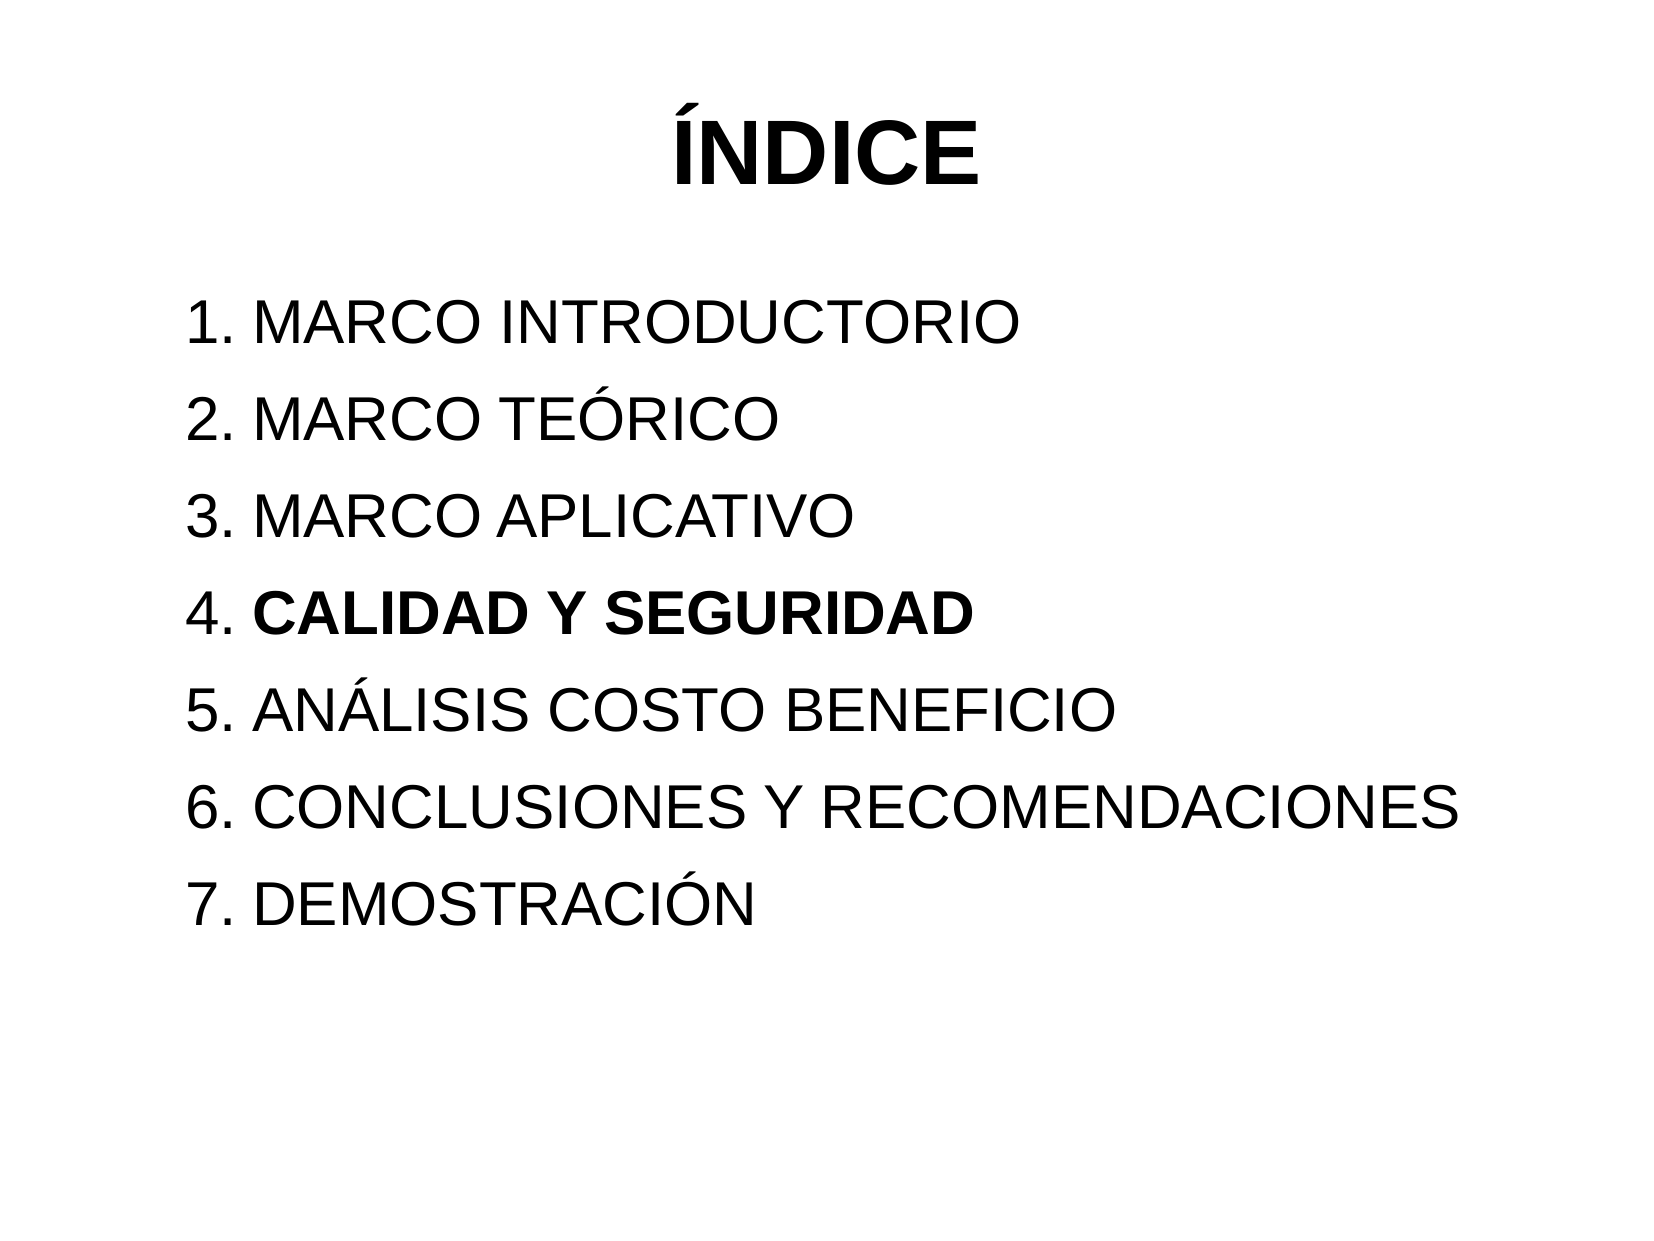

# ÍNDICE
 MARCO INTRODUCTORIO
 MARCO TEÓRICO
 MARCO APLICATIVO
 CALIDAD Y SEGURIDAD
 ANÁLISIS COSTO BENEFICIO
 CONCLUSIONES Y RECOMENDACIONES
 DEMOSTRACIÓN